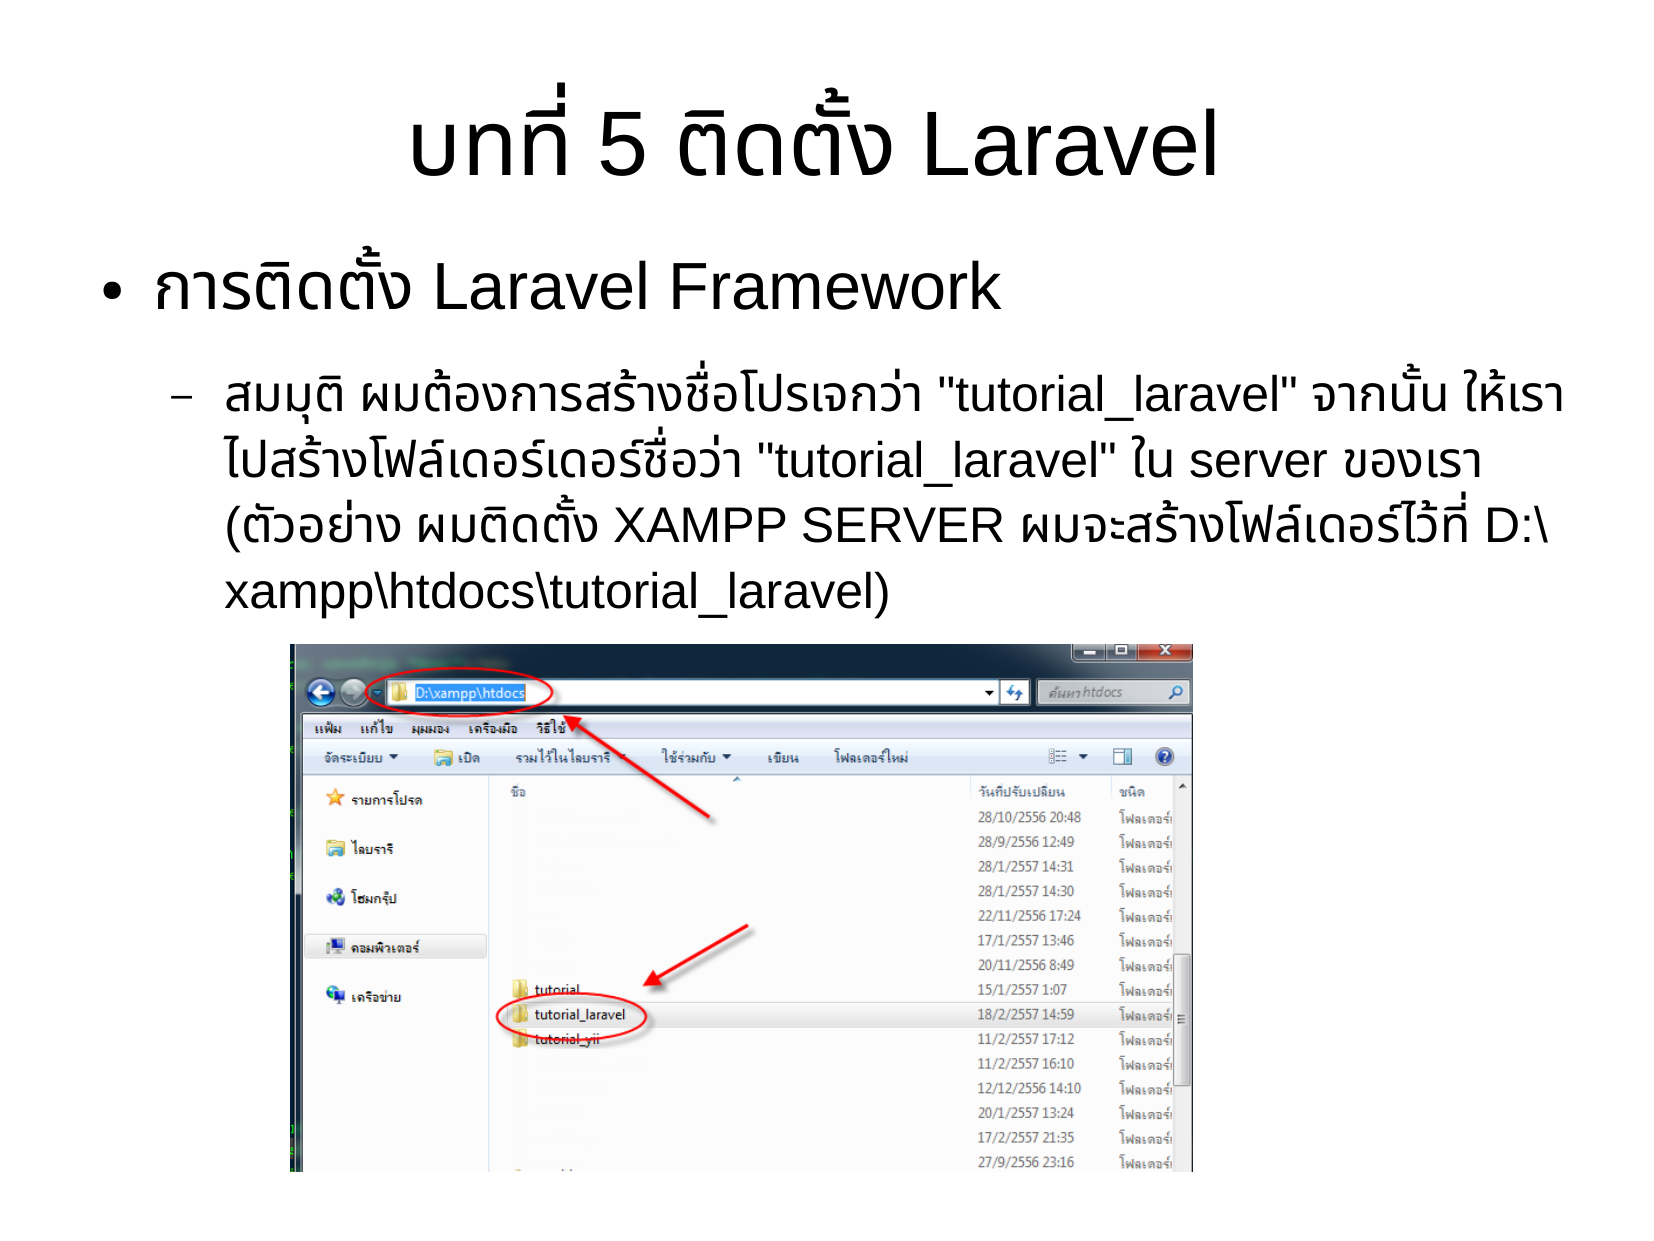

# บทที่ 5 ติดตั้ง Laravel
การติดตั้ง Laravel Framework
สมมุติ ผมต้องการสร้างชื่อโปรเจกว่า "tutorial_laravel" จากนั้น ให้เราไปสร้างโฟล์เดอร์เดอร์ชื่อว่า "tutorial_laravel" ใน server ของเรา (ตัวอย่าง ผมติดตั้ง XAMPP SERVER ผมจะสร้างโฟล์เดอร์ไว้ที่ D:\xampp\htdocs\tutorial_laravel)